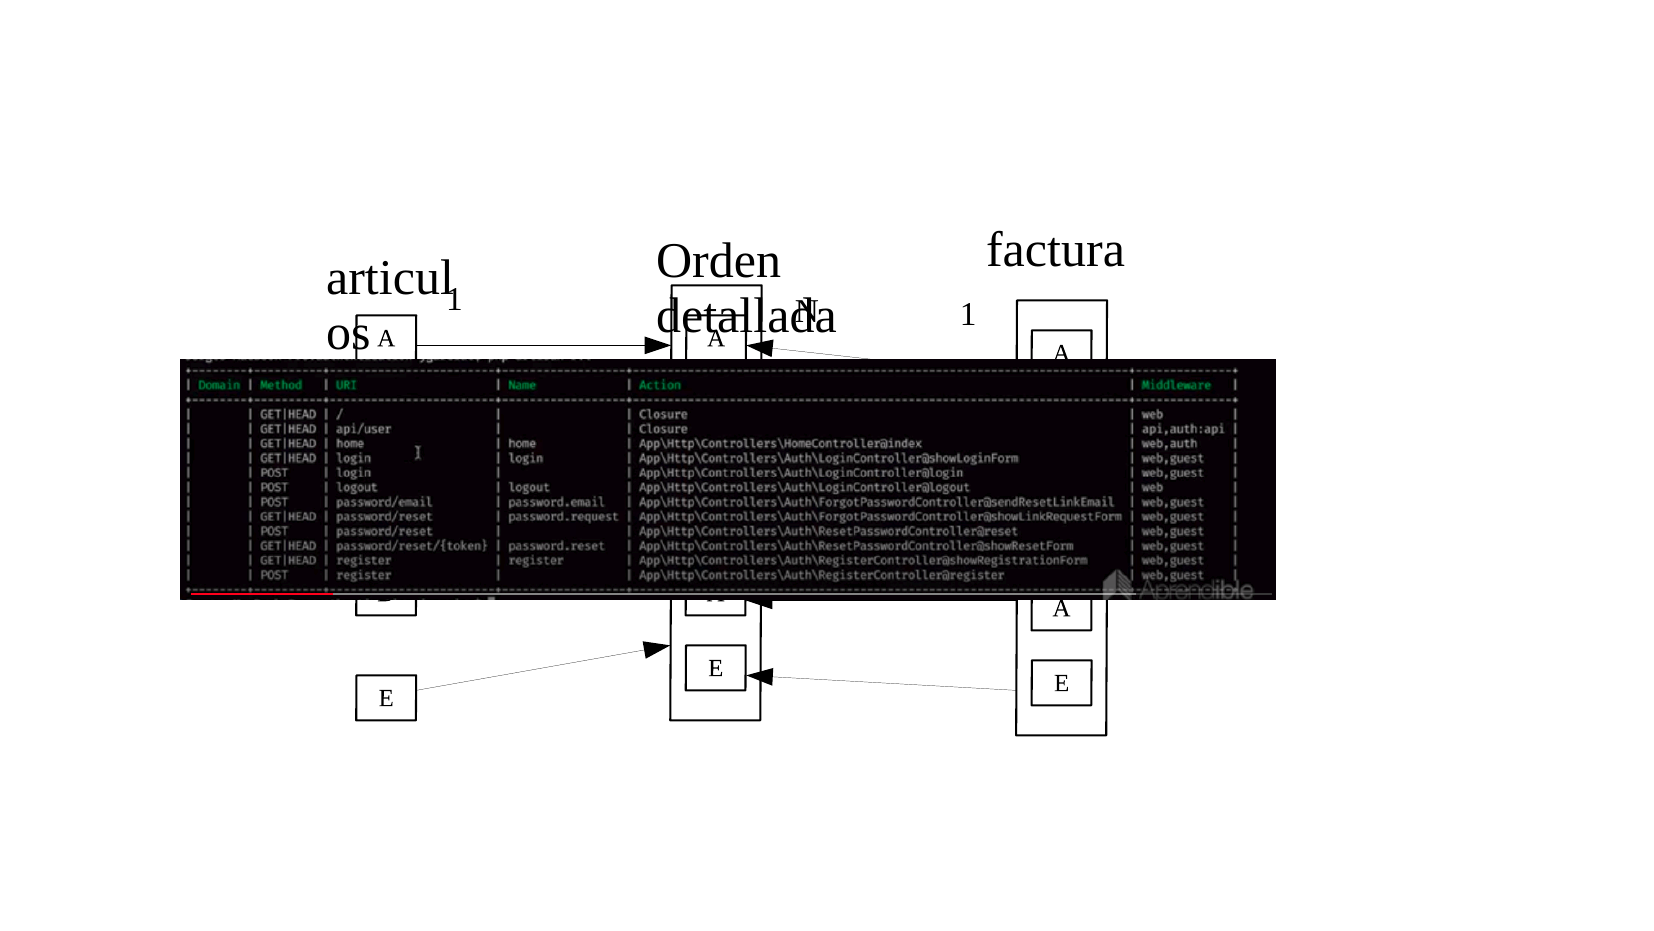

factura
Orden detallada
articulos
1
N
1
A
A
A
N
D
B
D
C
D
A
A
E
E
E